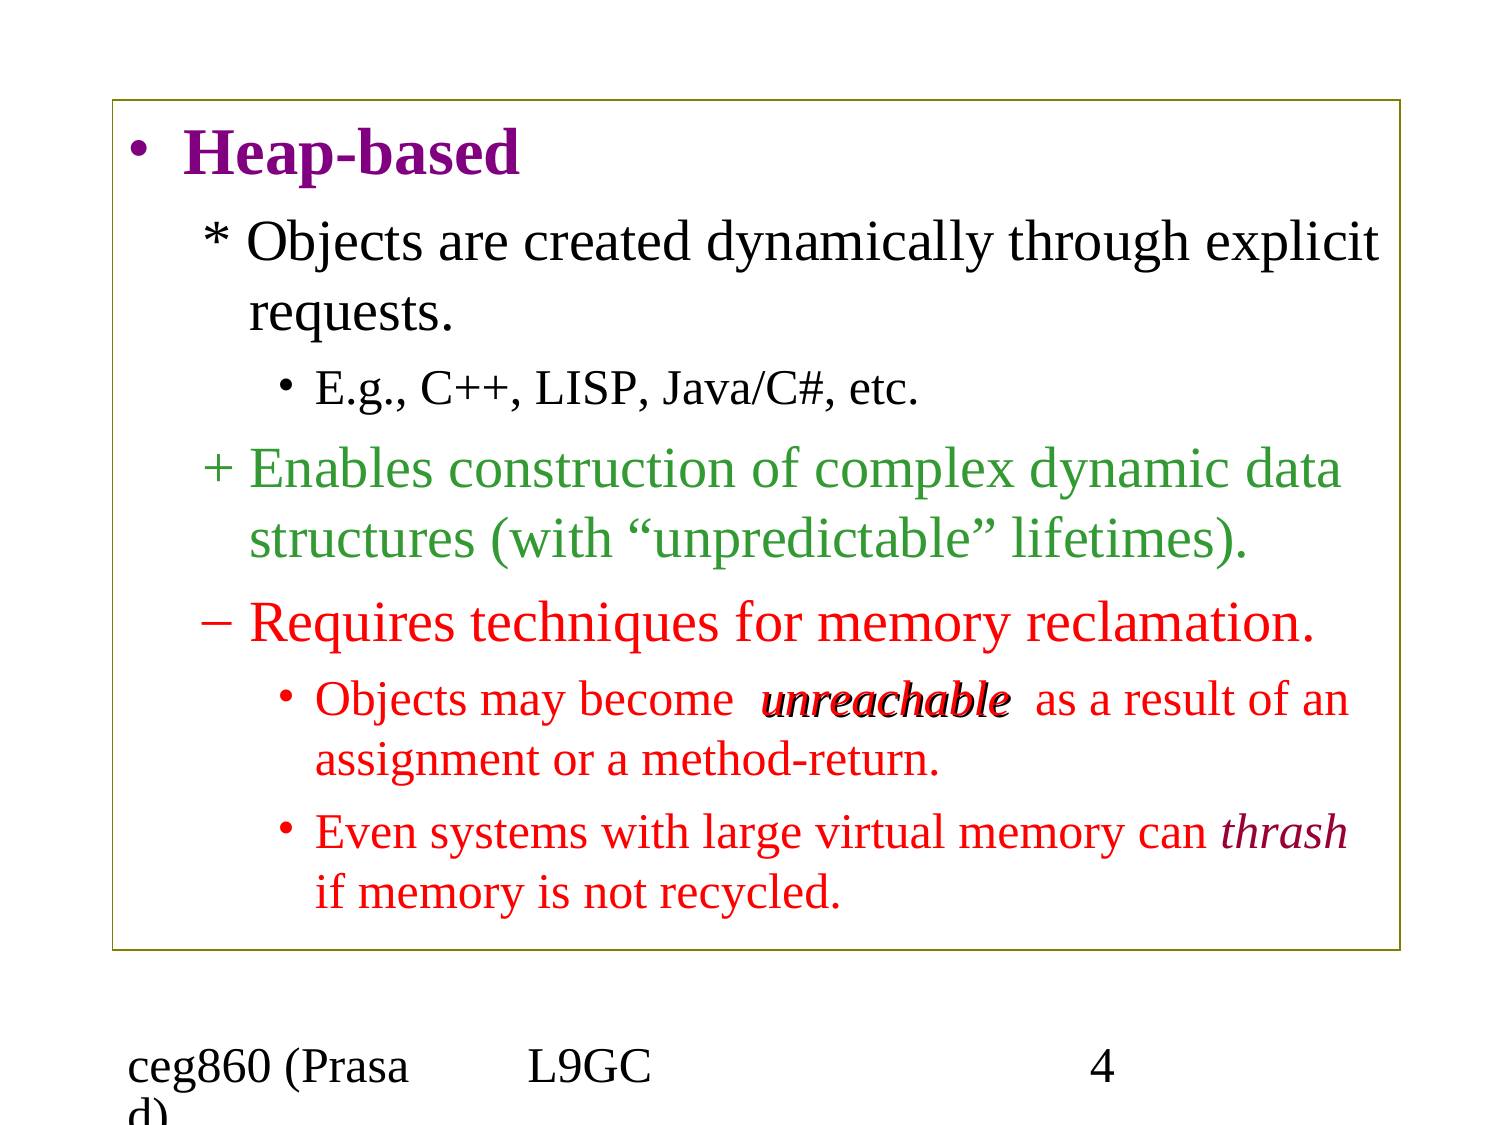

# Heap-based
* Objects are created dynamically through explicit requests.
E.g., C++, LISP, Java/C#, etc.
+ Enables construction of complex dynamic data structures (with “unpredictable” lifetimes).
Requires techniques for memory reclamation.
Objects may become unreachable as a result of an assignment or a method-return.
Even systems with large virtual memory can thrash if memory is not recycled.
ceg860 (Prasad)
L9GC
4